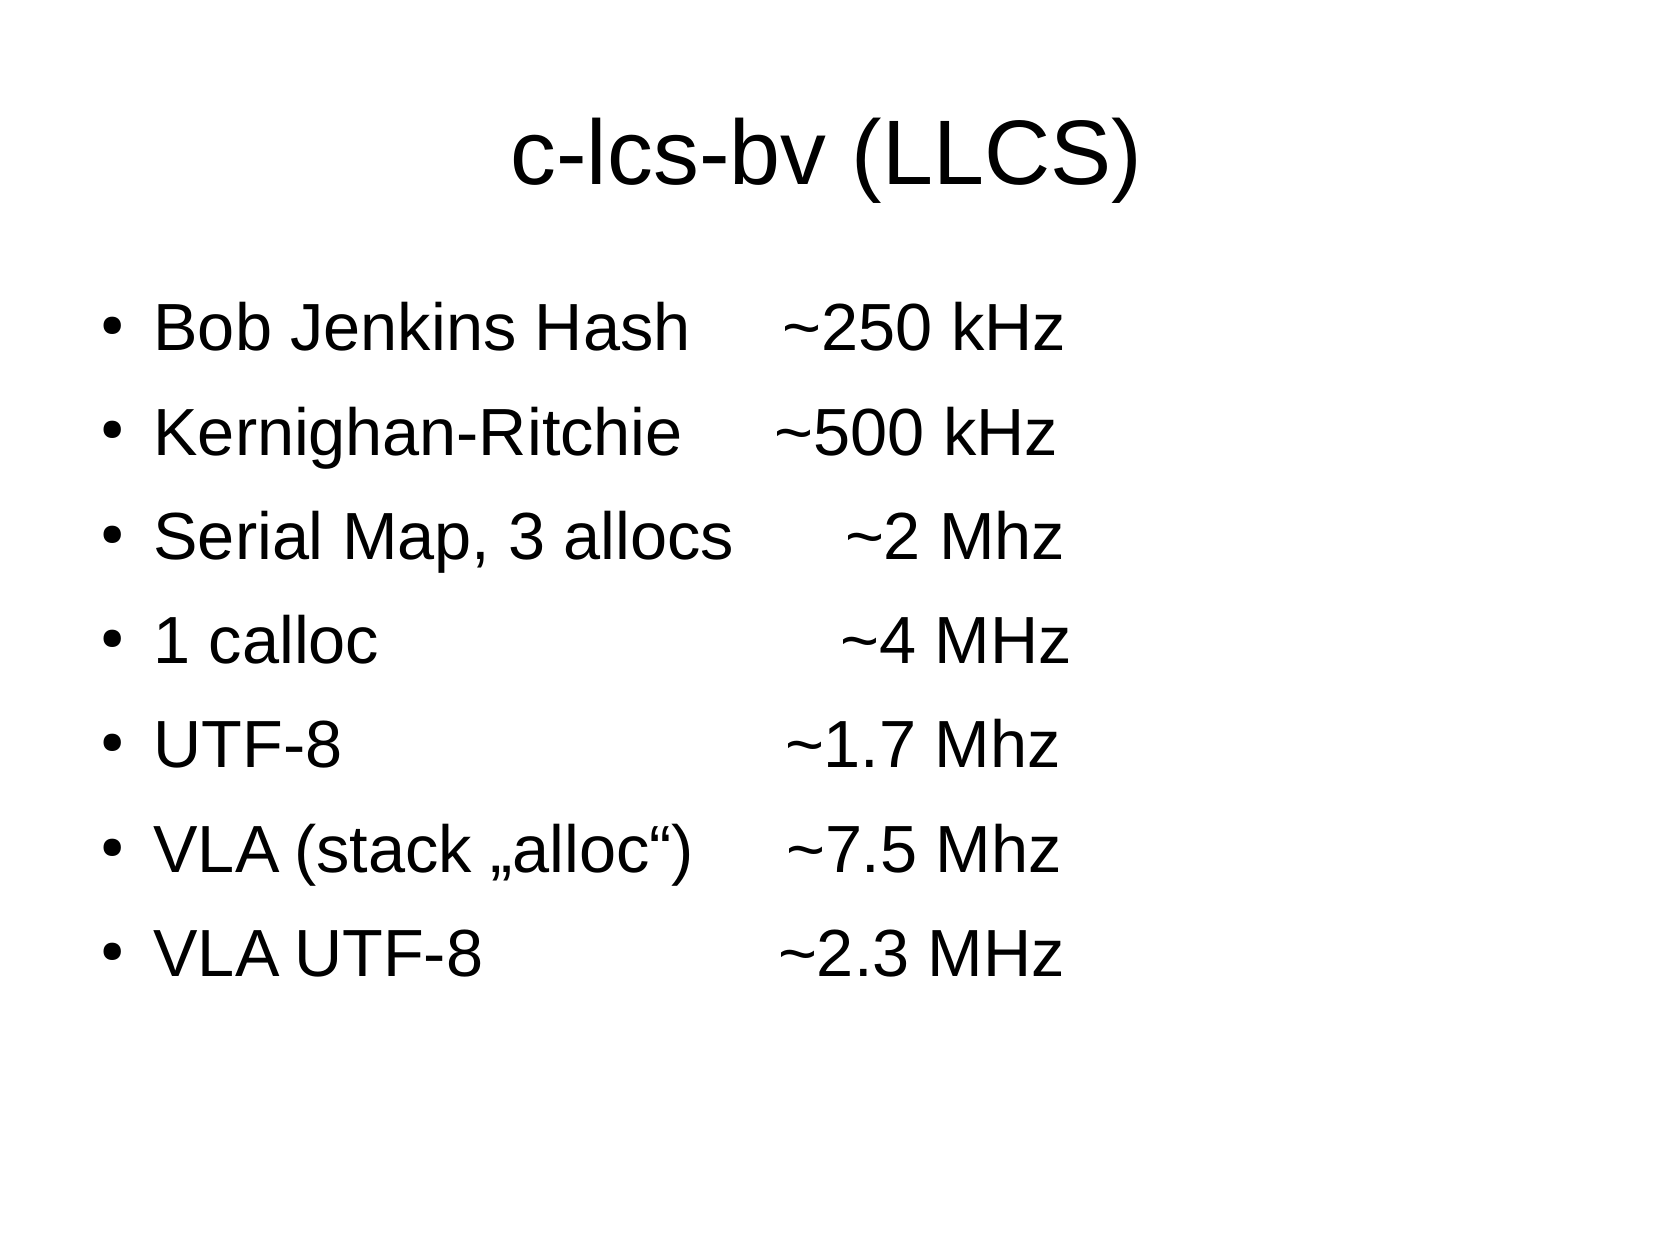

# c-lcs-bv (LLCS)
Bob Jenkins Hash ~250 kHz
Kernighan-Ritchie ~500 kHz
Serial Map, 3 allocs ~2 Mhz
1 calloc ~4 MHz
UTF-8 ~1.7 Mhz
VLA (stack „alloc“) ~7.5 Mhz
VLA UTF-8 ~2.3 MHz